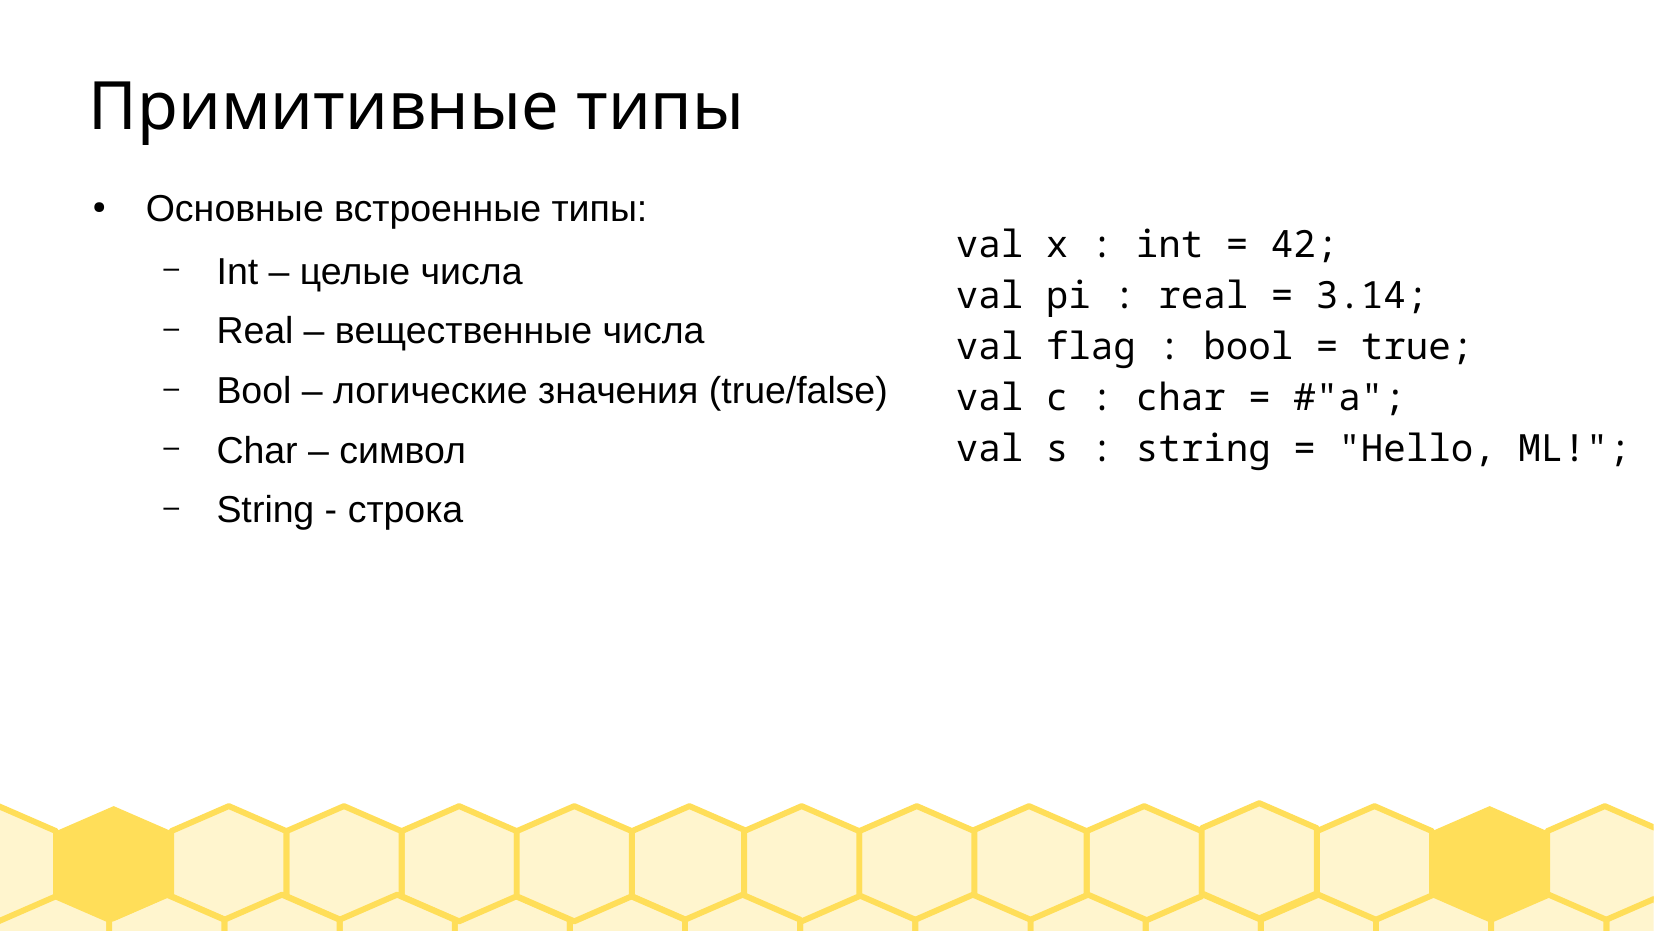

# Примитивные типы
Основные встроенные типы:
Int – целые числа
Real – вещественные числа
Bool – логические значения (true/false)
Char – символ
String - строка
val x : int = 42;
val pi : real = 3.14;
val flag : bool = true;
val c : char = #"a";
val s : string = "Hello, ML!";